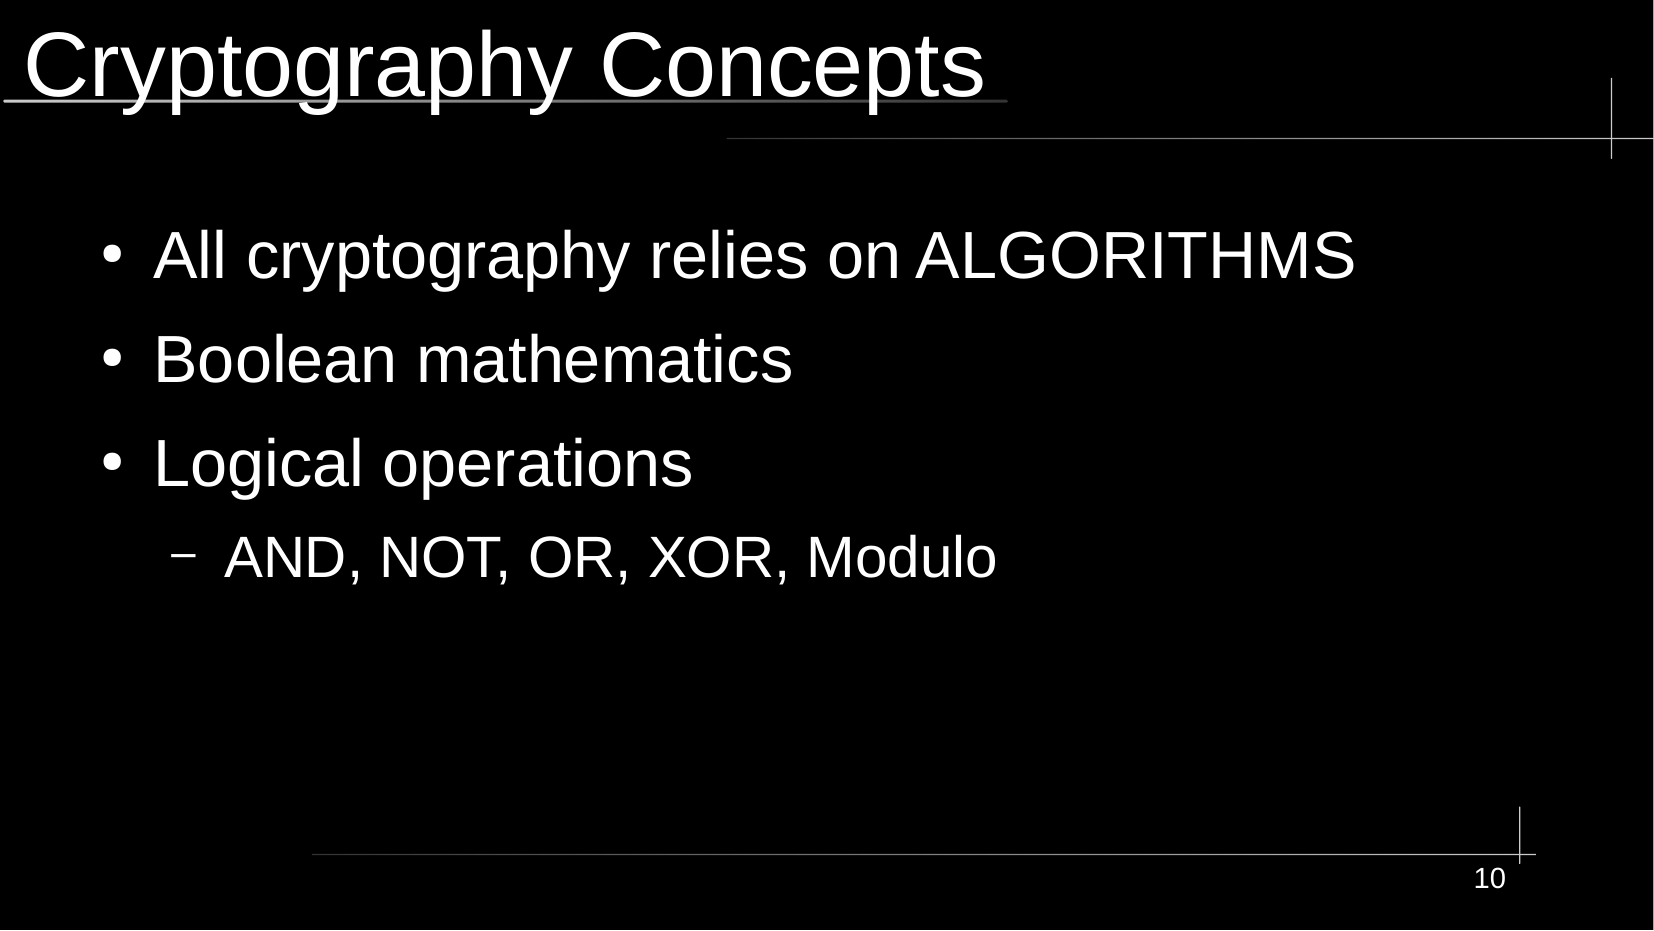

# Cryptography Concepts
All cryptography relies on ALGORITHMS
Boolean mathematics
Logical operations
AND, NOT, OR, XOR, Modulo
10